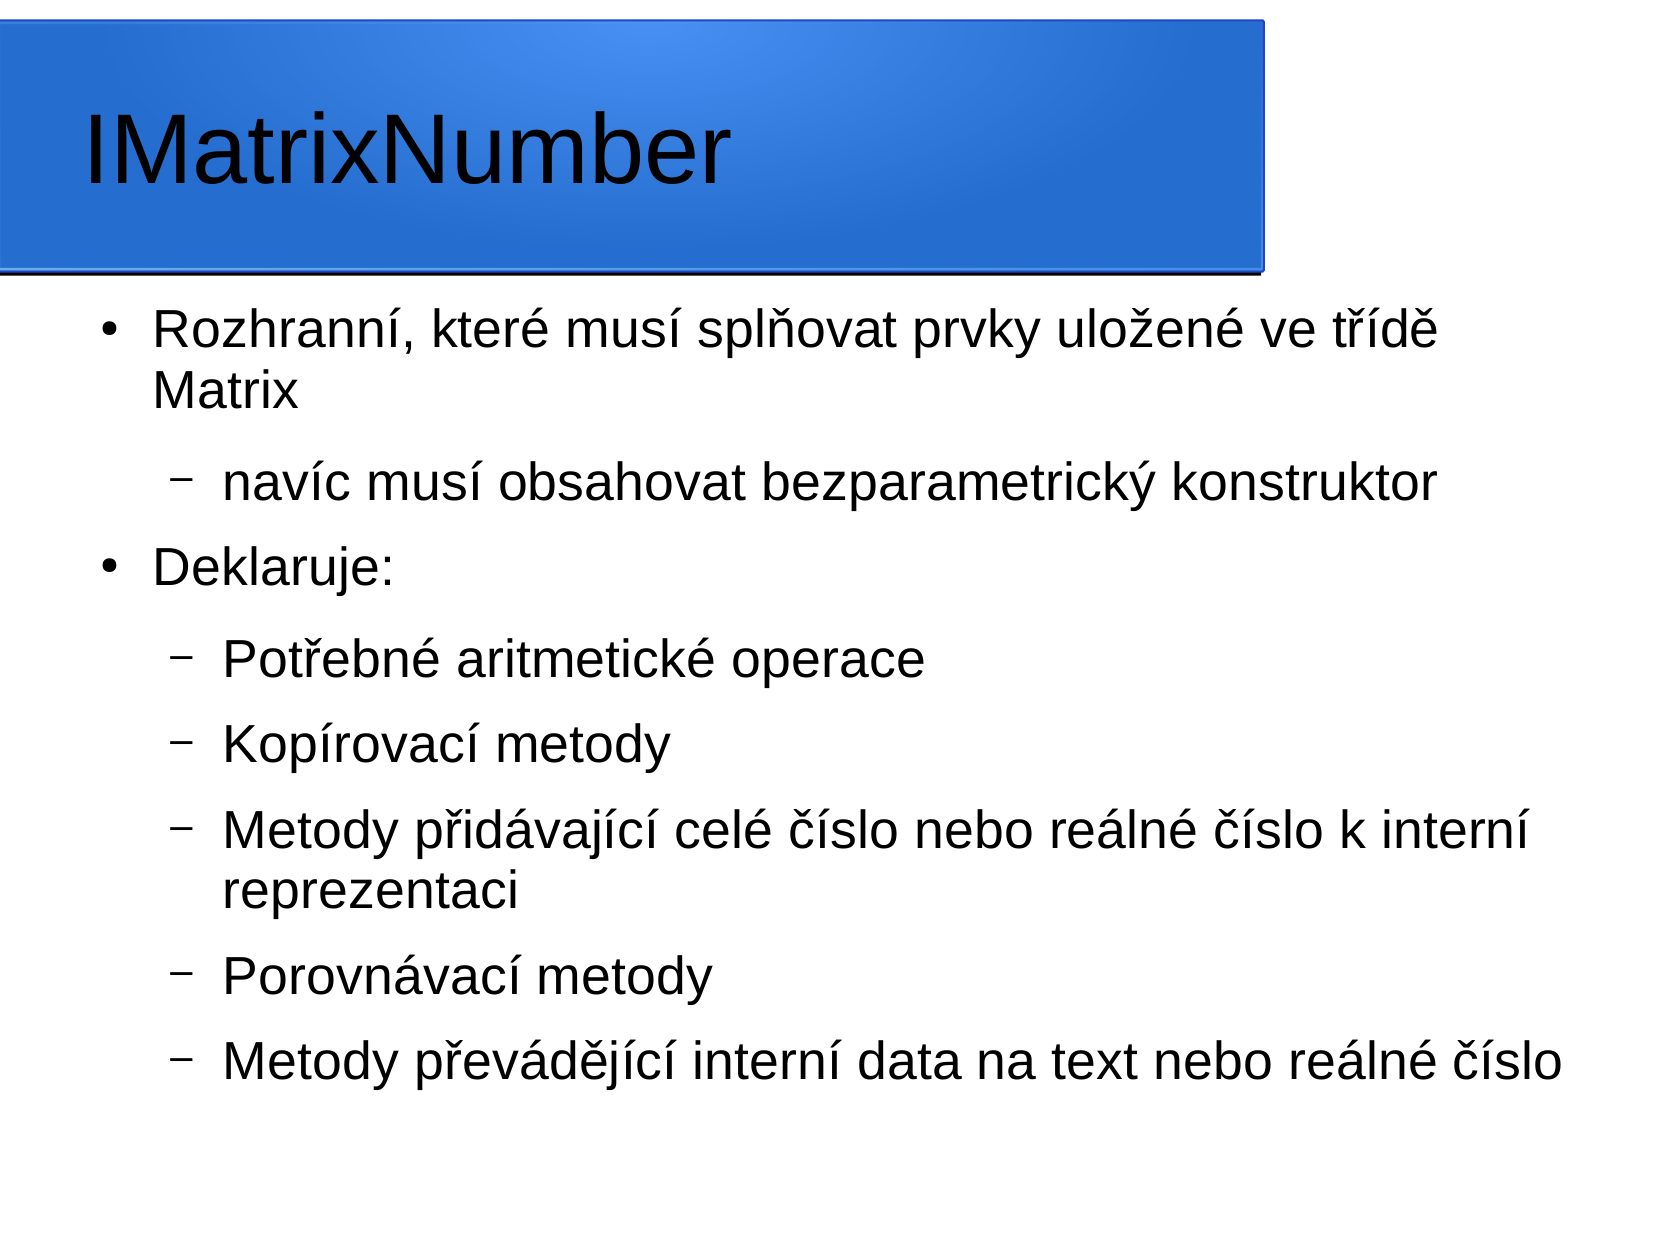

# IMatrixNumber
Rozhranní, které musí splňovat prvky uložené ve třídě Matrix
navíc musí obsahovat bezparametrický konstruktor
Deklaruje:
Potřebné aritmetické operace
Kopírovací metody
Metody přidávající celé číslo nebo reálné číslo k interní reprezentaci
Porovnávací metody
Metody převádějící interní data na text nebo reálné číslo